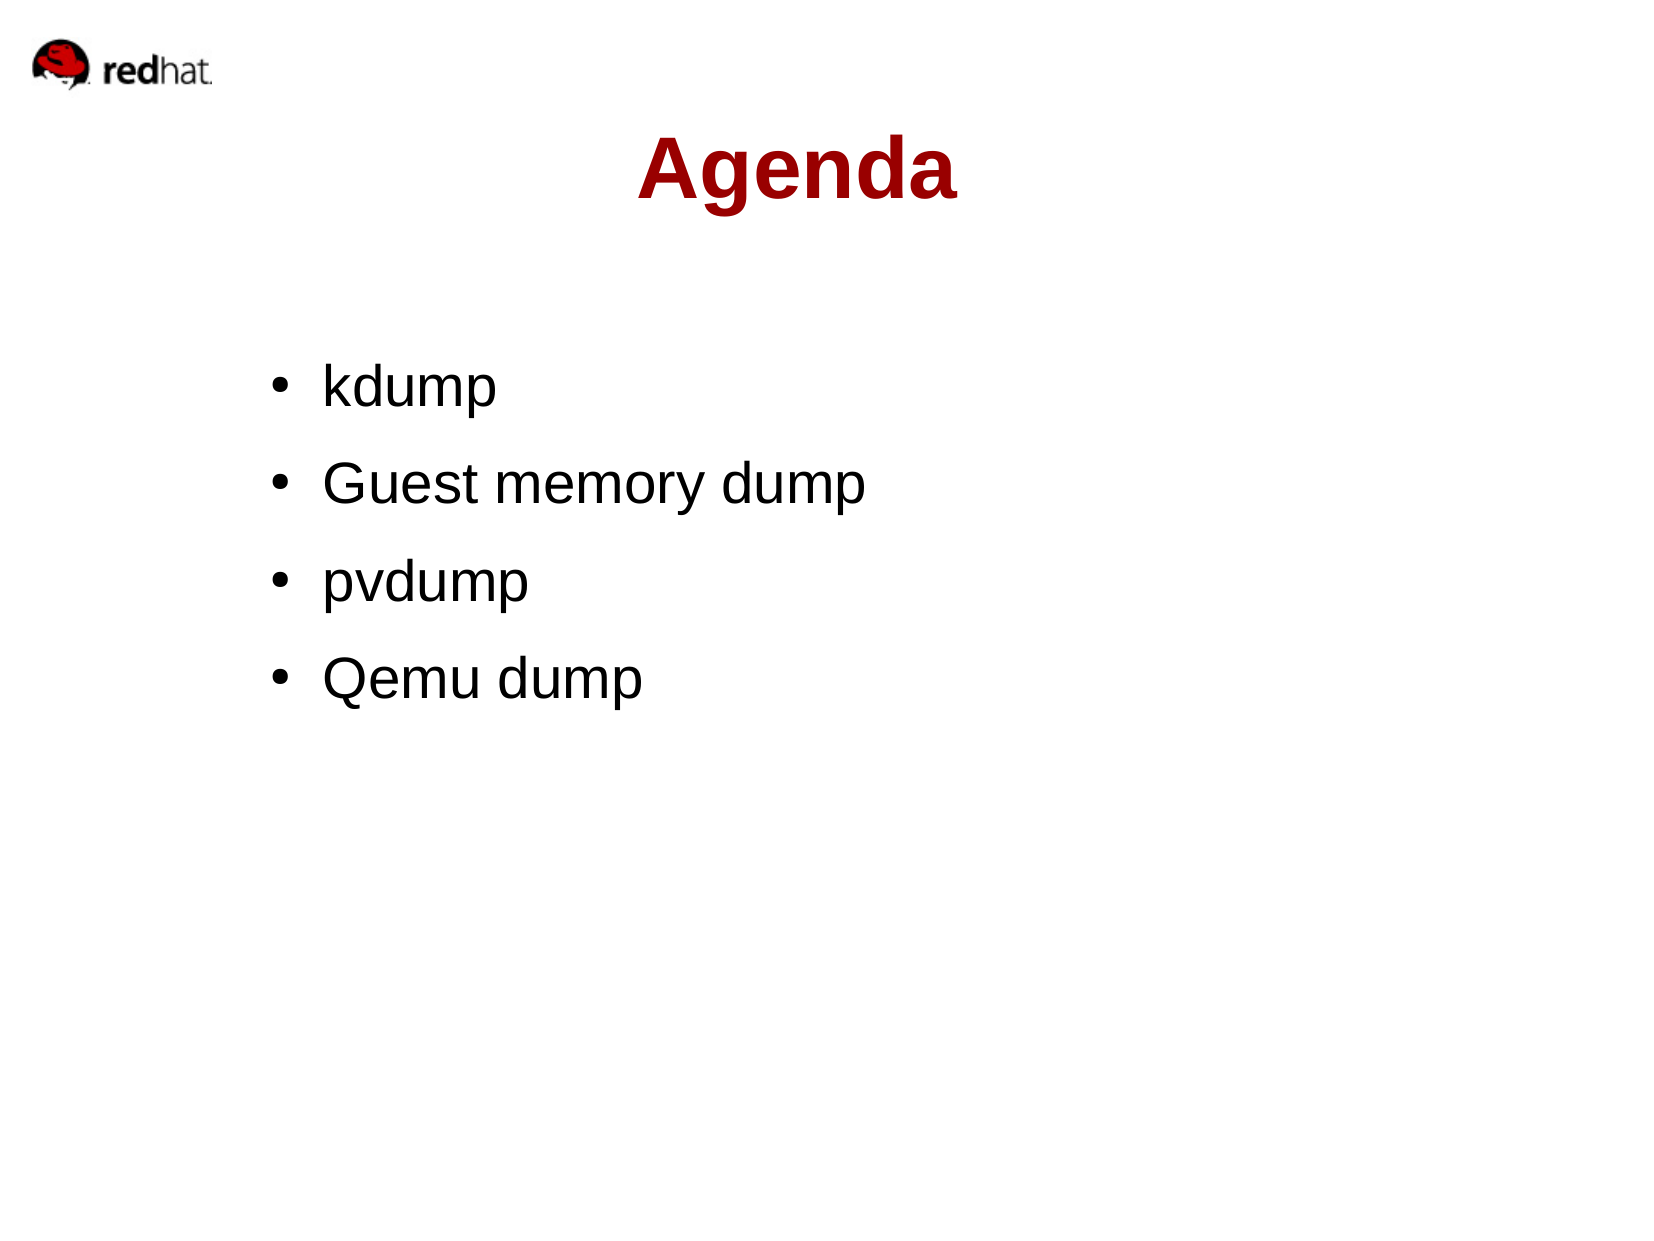

# Agenda
 kdump
 Guest memory dump
 pvdump
 Qemu dump